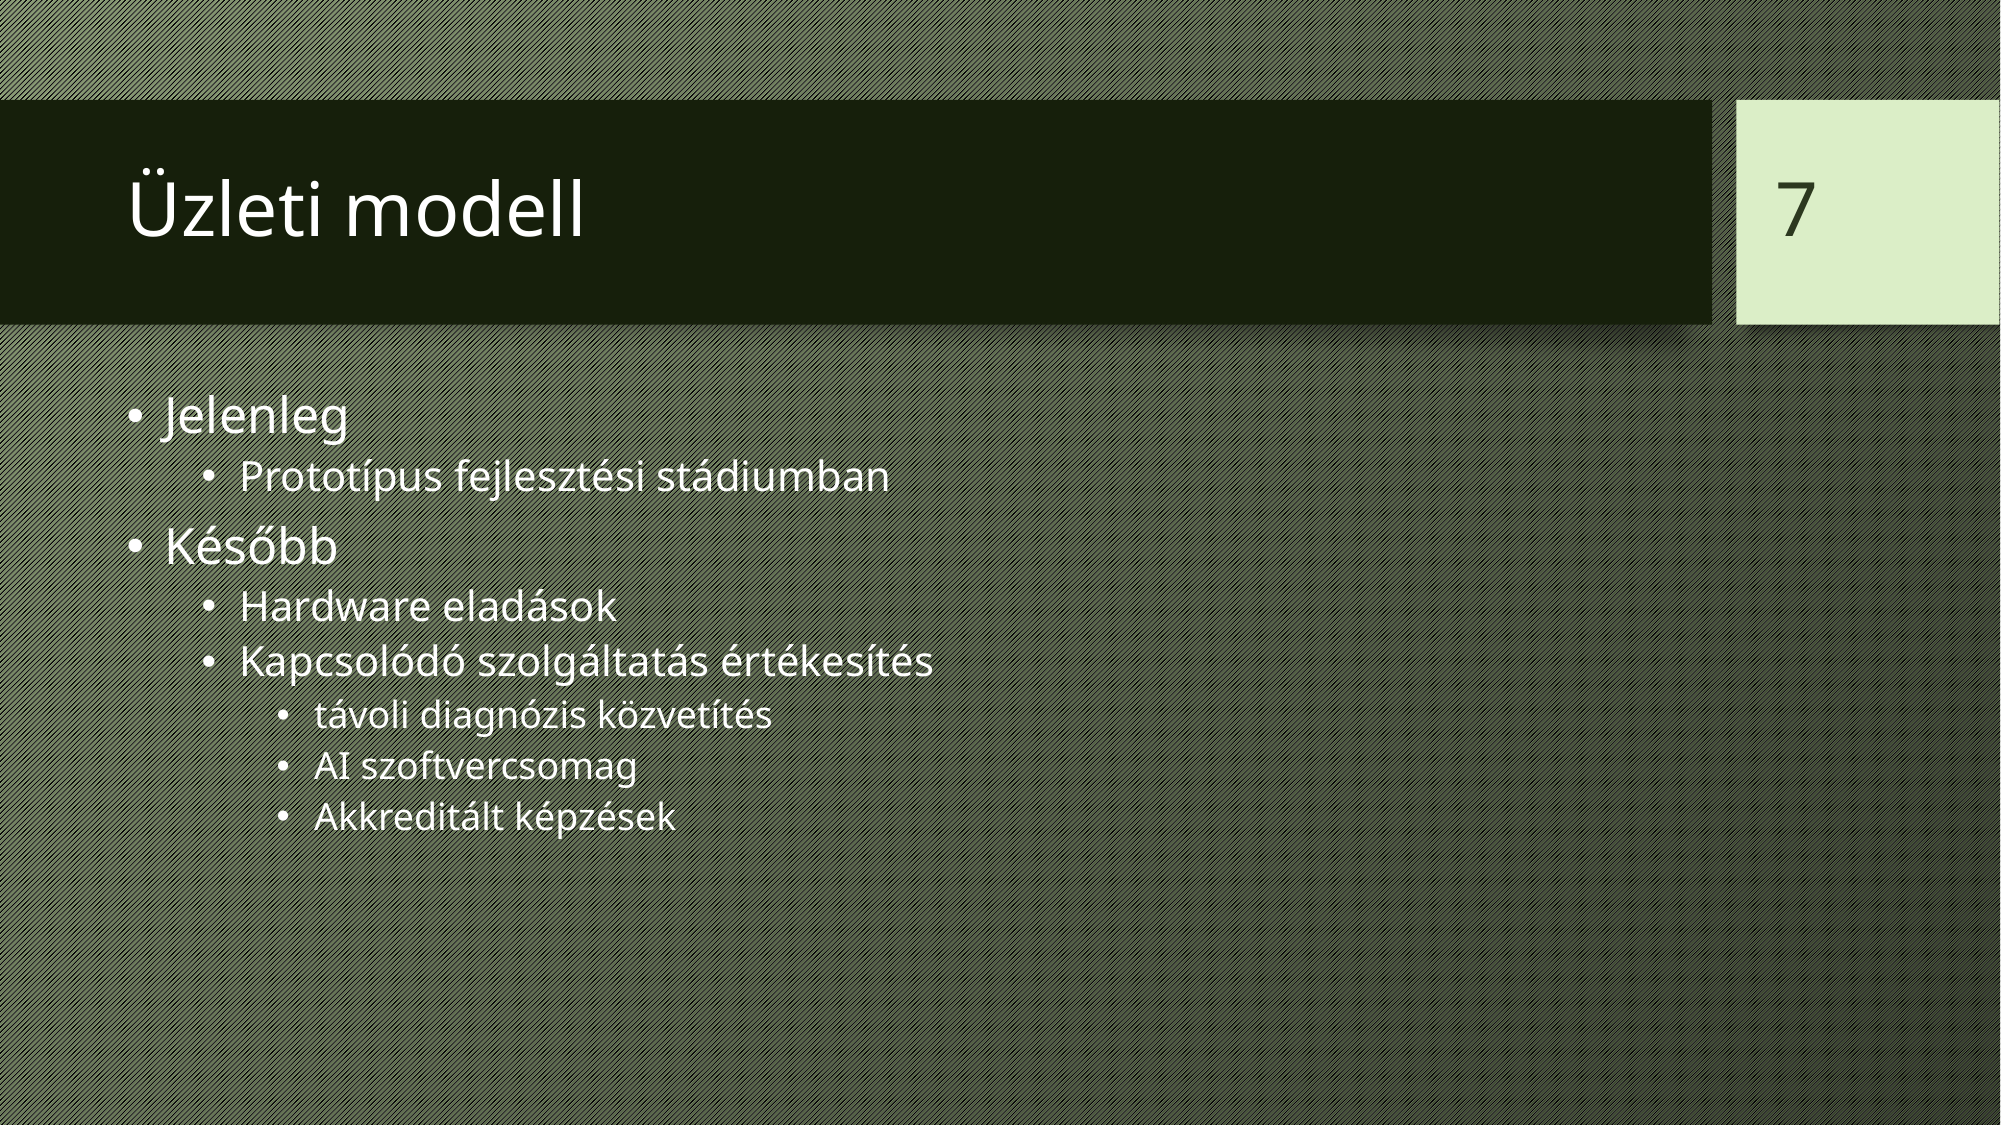

# Üzleti modell
Jelenleg
Prototípus fejlesztési stádiumban
Később
Hardware eladások
Kapcsolódó szolgáltatás értékesítés
távoli diagnózis közvetítés
AI szoftvercsomag
Akkreditált képzések